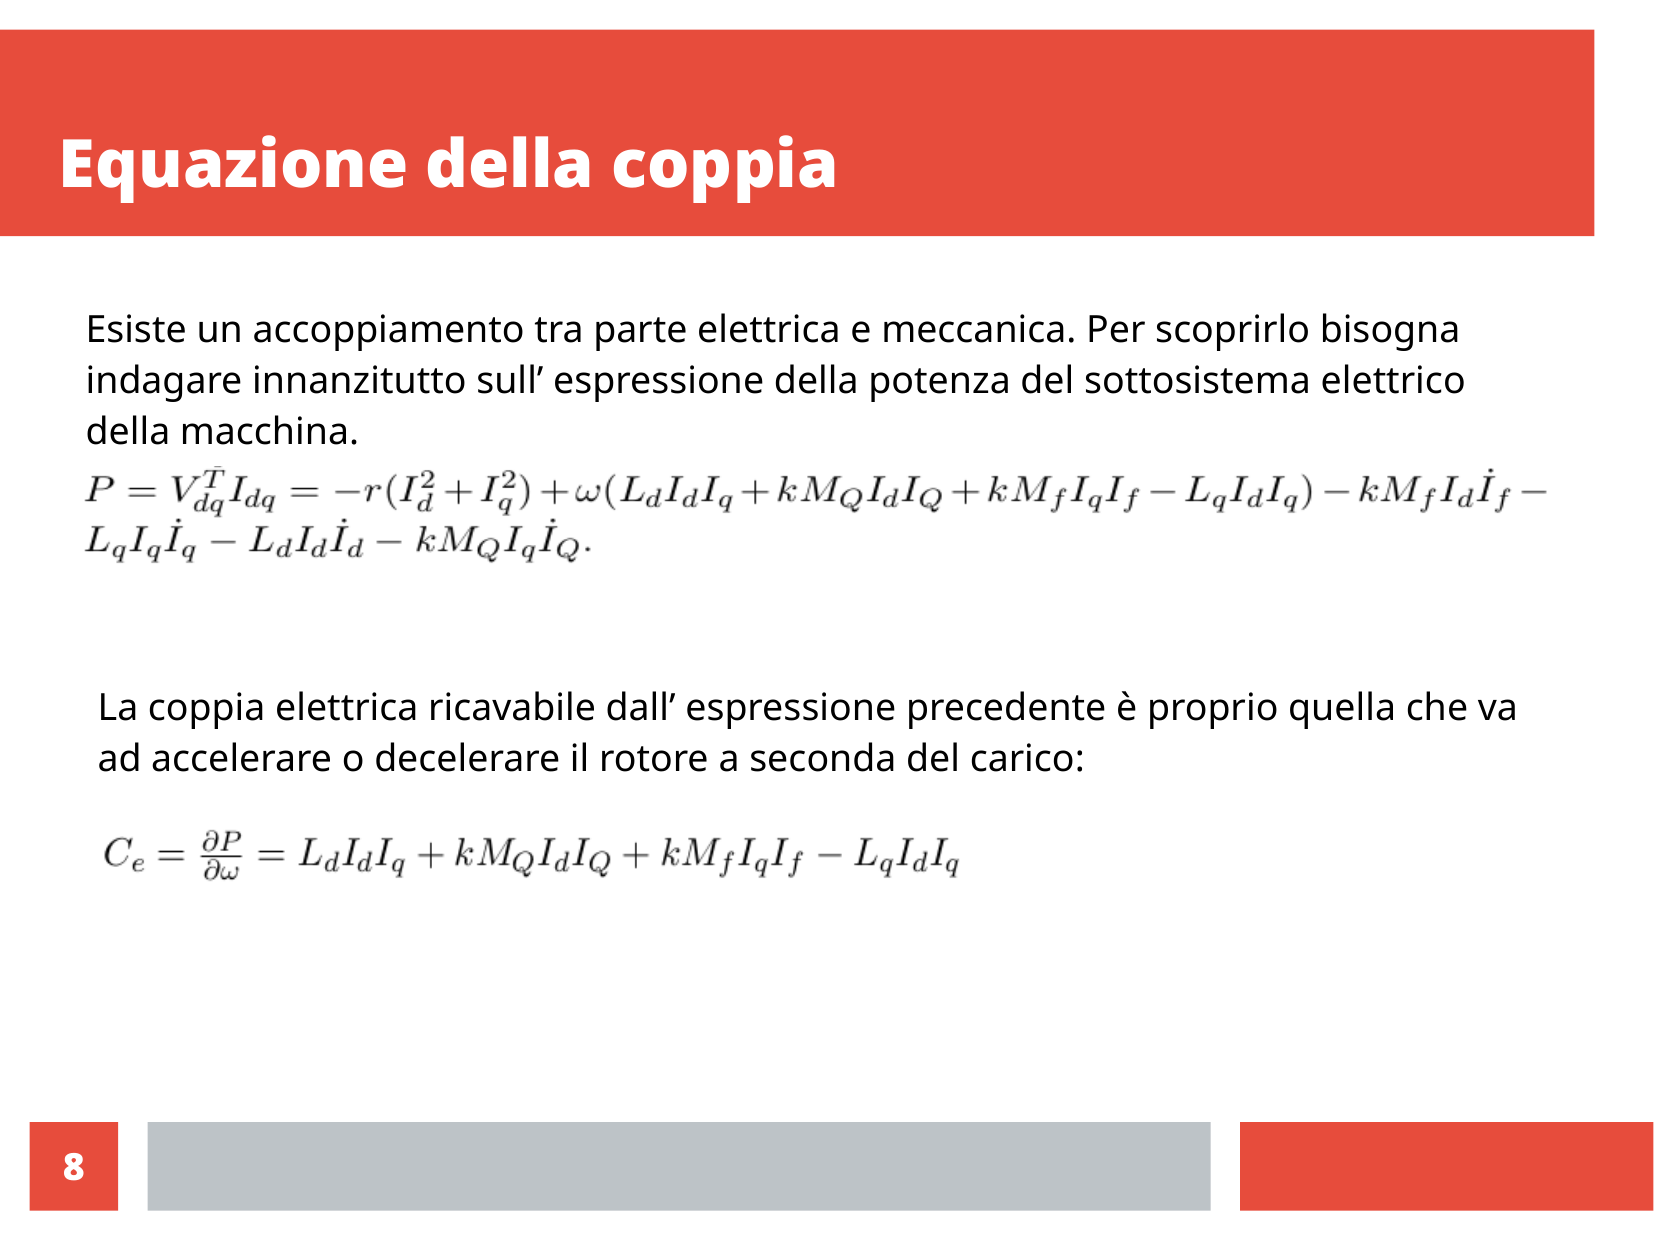

# Equazione della coppia
Esiste un accoppiamento tra parte elettrica e meccanica. Per scoprirlo bisogna indagare innanzitutto sull’ espressione della potenza del sottosistema elettrico della macchina.
La coppia elettrica ricavabile dall’ espressione precedente è proprio quella che va ad accelerare o decelerare il rotore a seconda del carico:
8